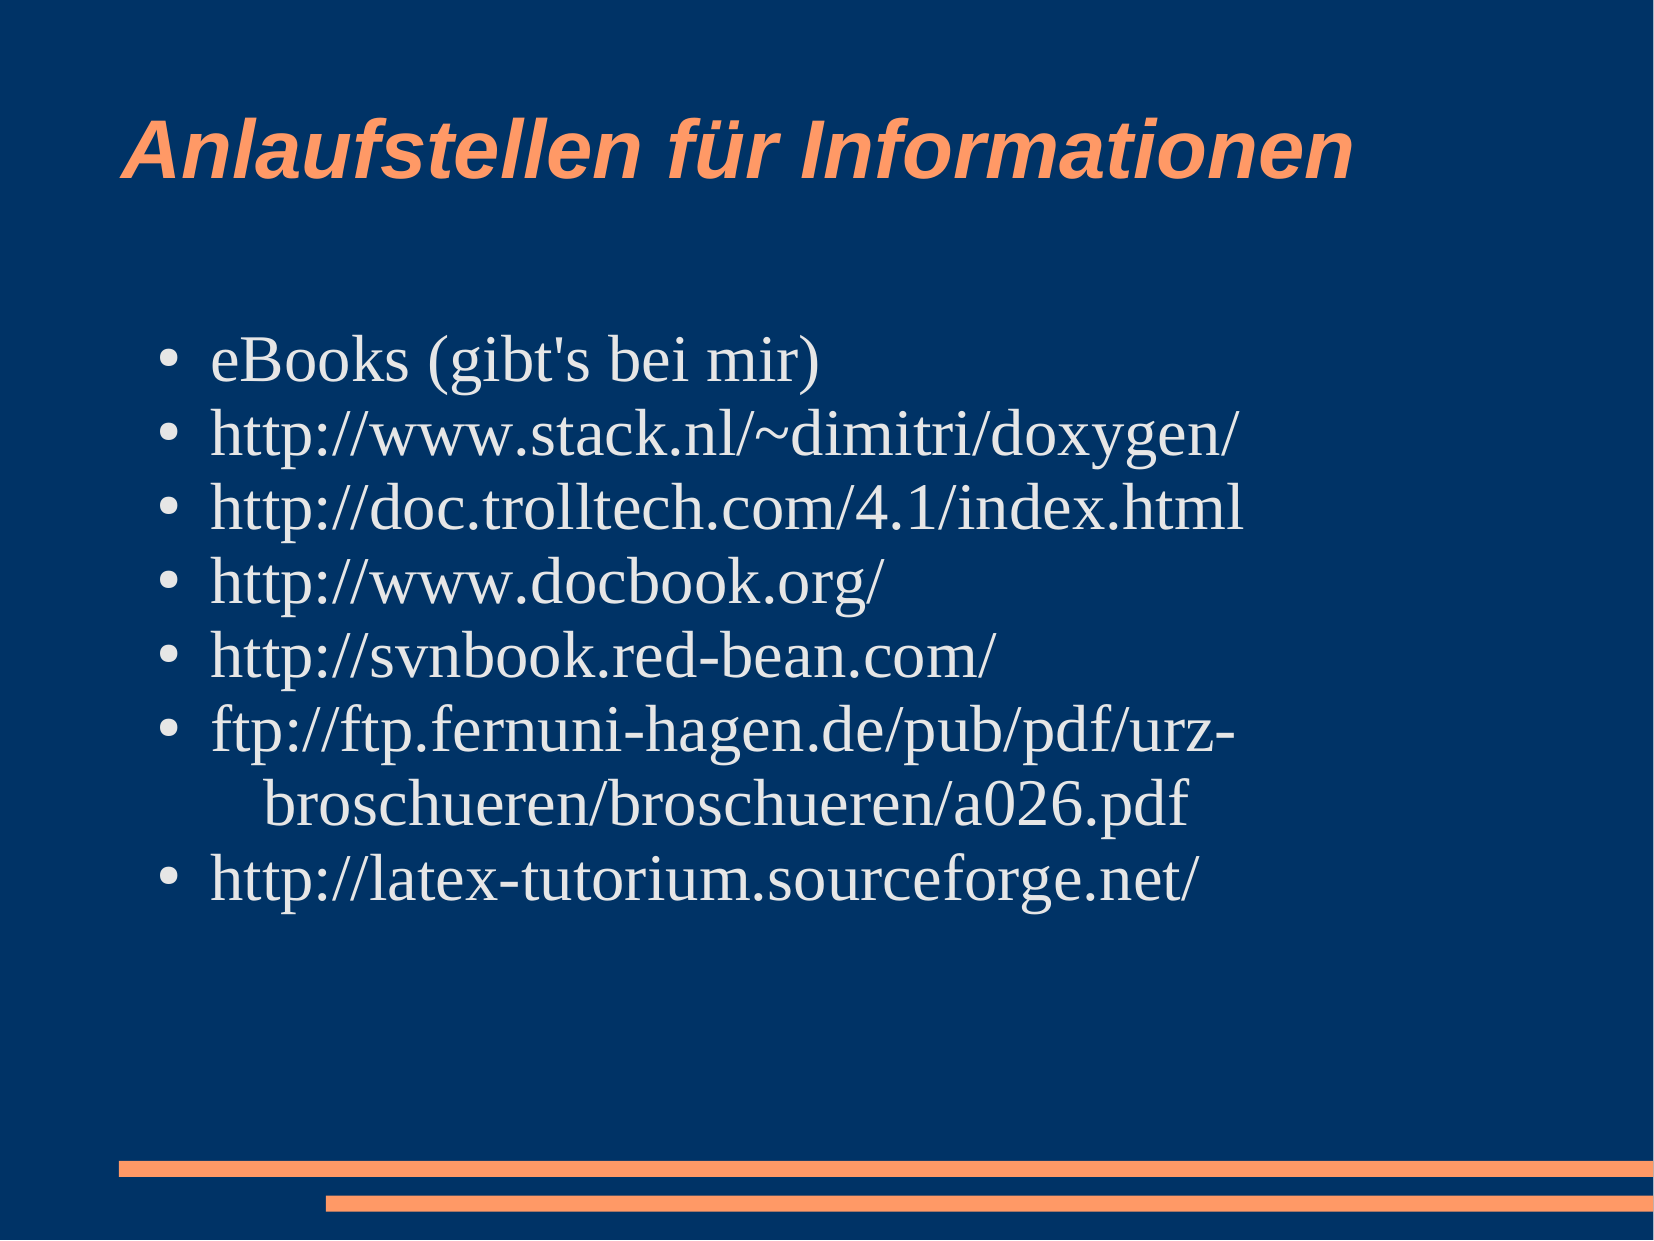

# Anlaufstellen für Informationen
eBooks (gibt's bei mir)
http://www.stack.nl/~dimitri/doxygen/
http://doc.trolltech.com/4.1/index.html
http://www.docbook.org/
http://svnbook.red-bean.com/
ftp://ftp.fernuni-hagen.de/pub/pdf/urz-broschueren/broschueren/a026.pdf
http://latex-tutorium.sourceforge.net/